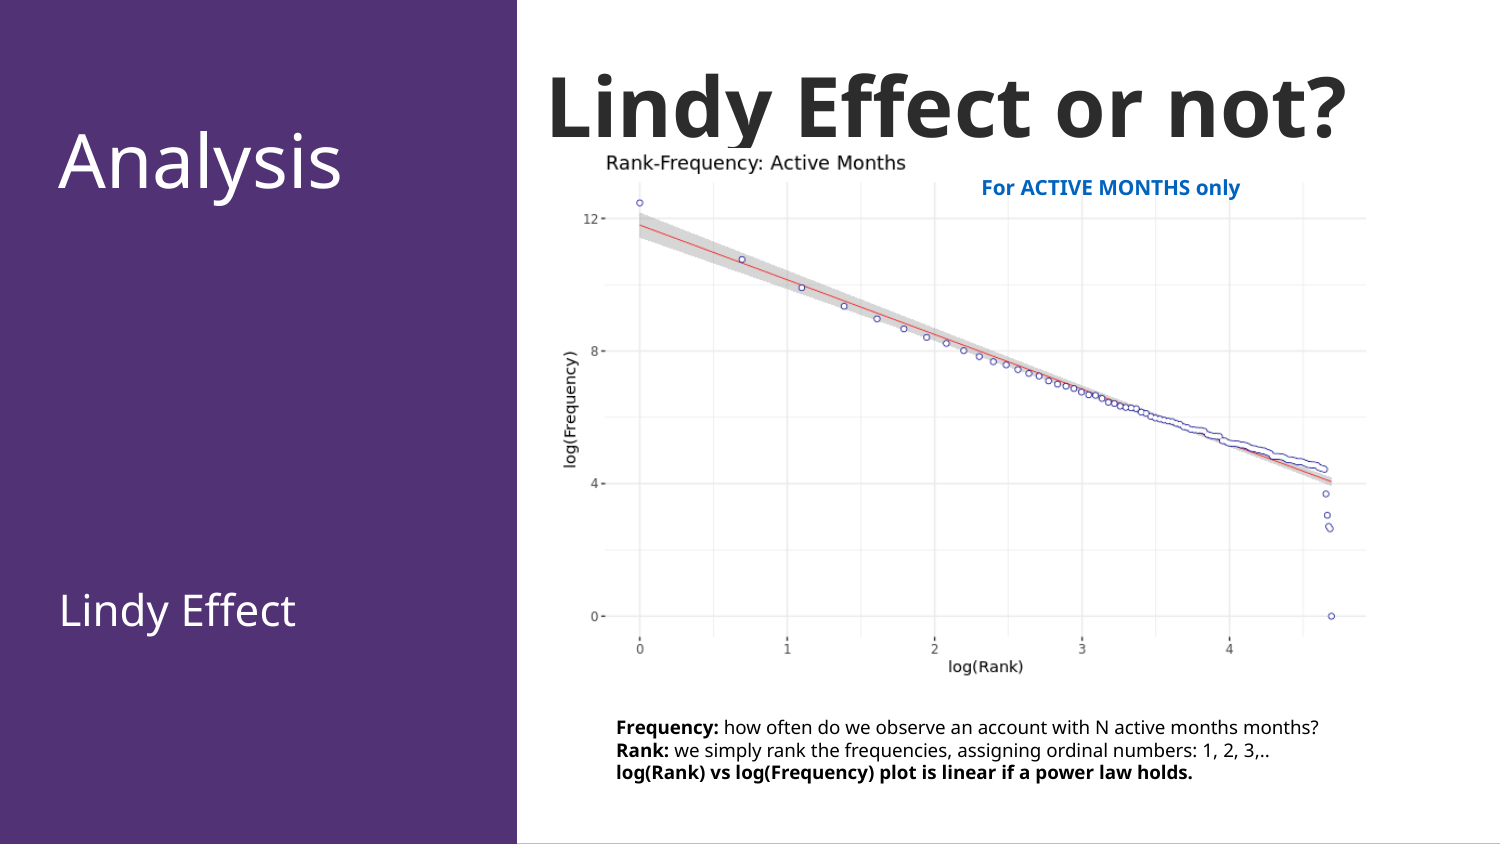

Lindy Effect or not?
# Analysis
For ACTIVE MONTHS only
Lindy Effect
Frequency: how often do we observe an account with N active months months?
Rank: we simply rank the frequencies, assigning ordinal numbers: 1, 2, 3,..
log(Rank) vs log(Frequency) plot is linear if a power law holds.